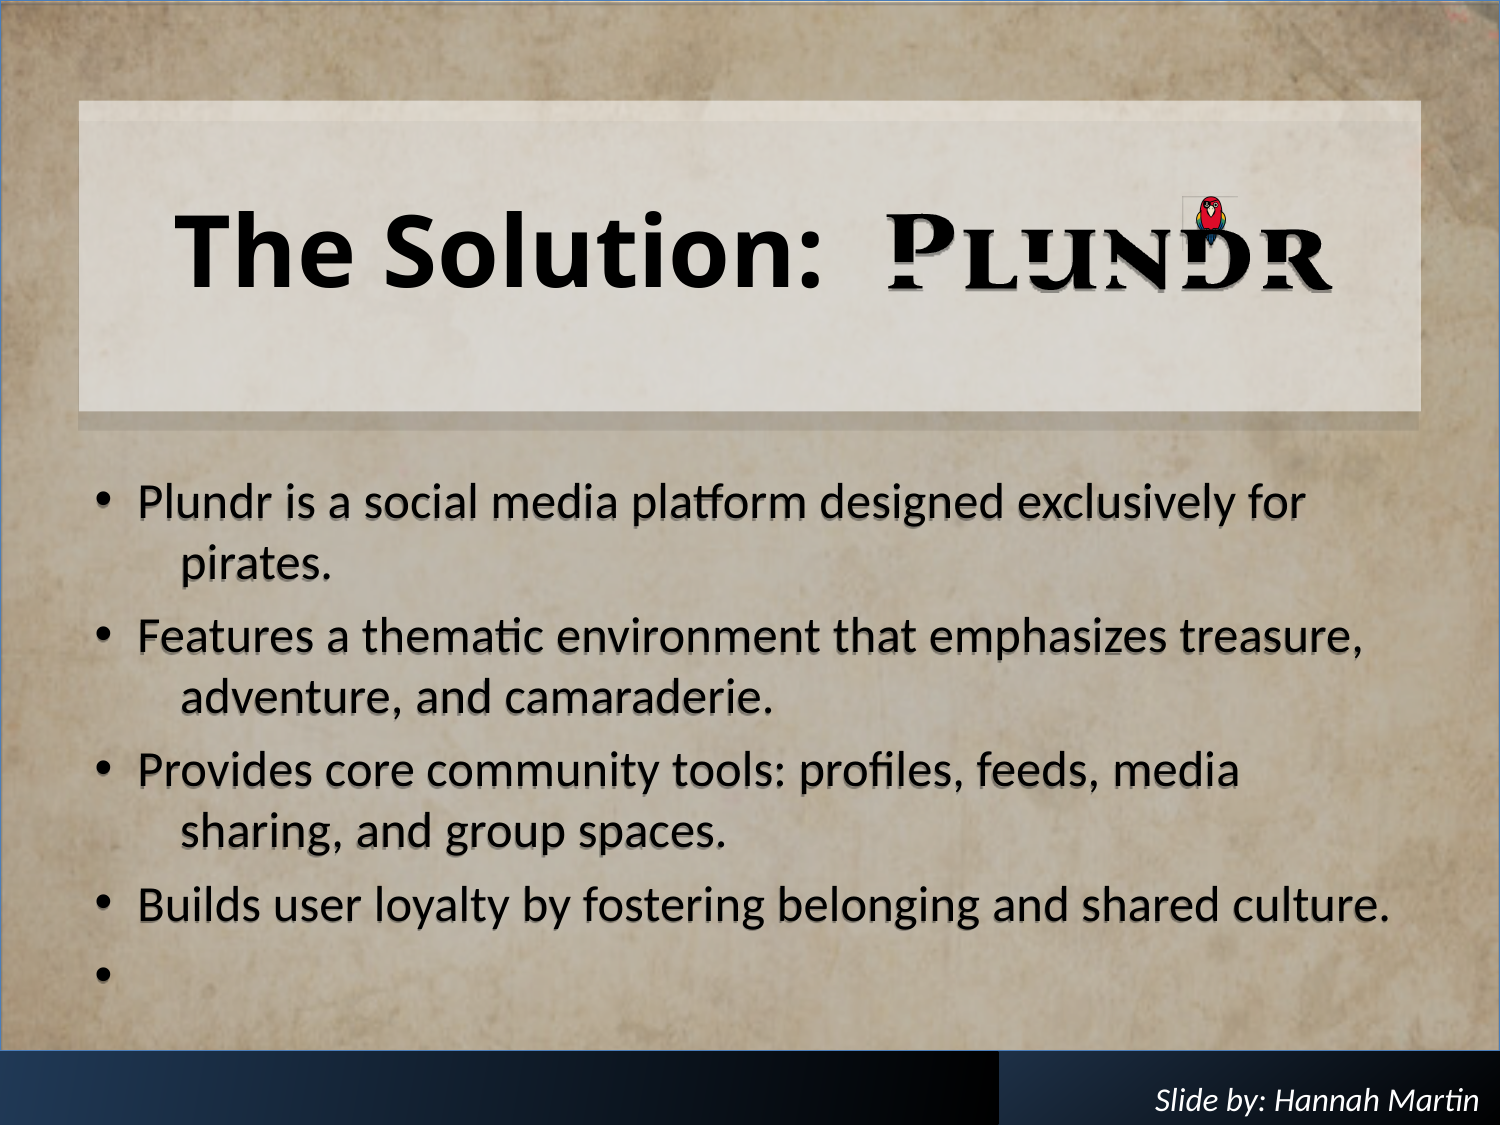

The Solution:
# Plundr is a social media platform designed exclusively for pirates.
Features a thematic environment that emphasizes treasure, adventure, and camaraderie.
Provides core community tools: profiles, feeds, media sharing, and group spaces.
Builds user loyalty by fostering belonging and shared culture.
Slide by: Hannah Martin